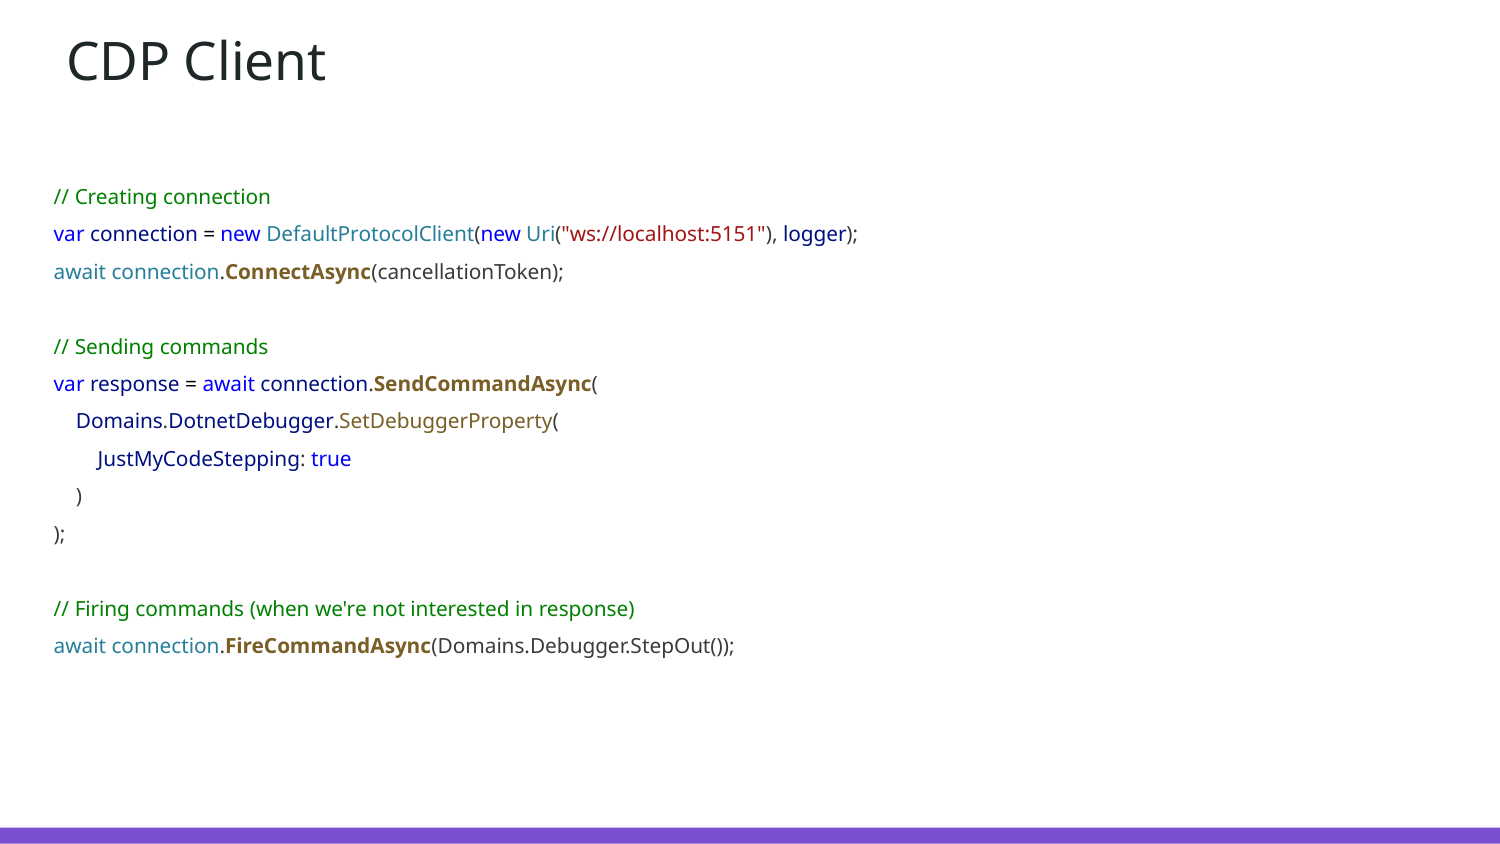

# CDP Client
// Creating connection
var connection = new DefaultProtocolClient(new Uri("ws://localhost:5151"), logger);
await connection.ConnectAsync(cancellationToken);
// Sending commands
var response = await connection.SendCommandAsync(
 Domains.DotnetDebugger.SetDebuggerProperty(
 JustMyCodeStepping: true
 )
);
// Firing commands (when we're not interested in response)
await connection.FireCommandAsync(Domains.Debugger.StepOut());